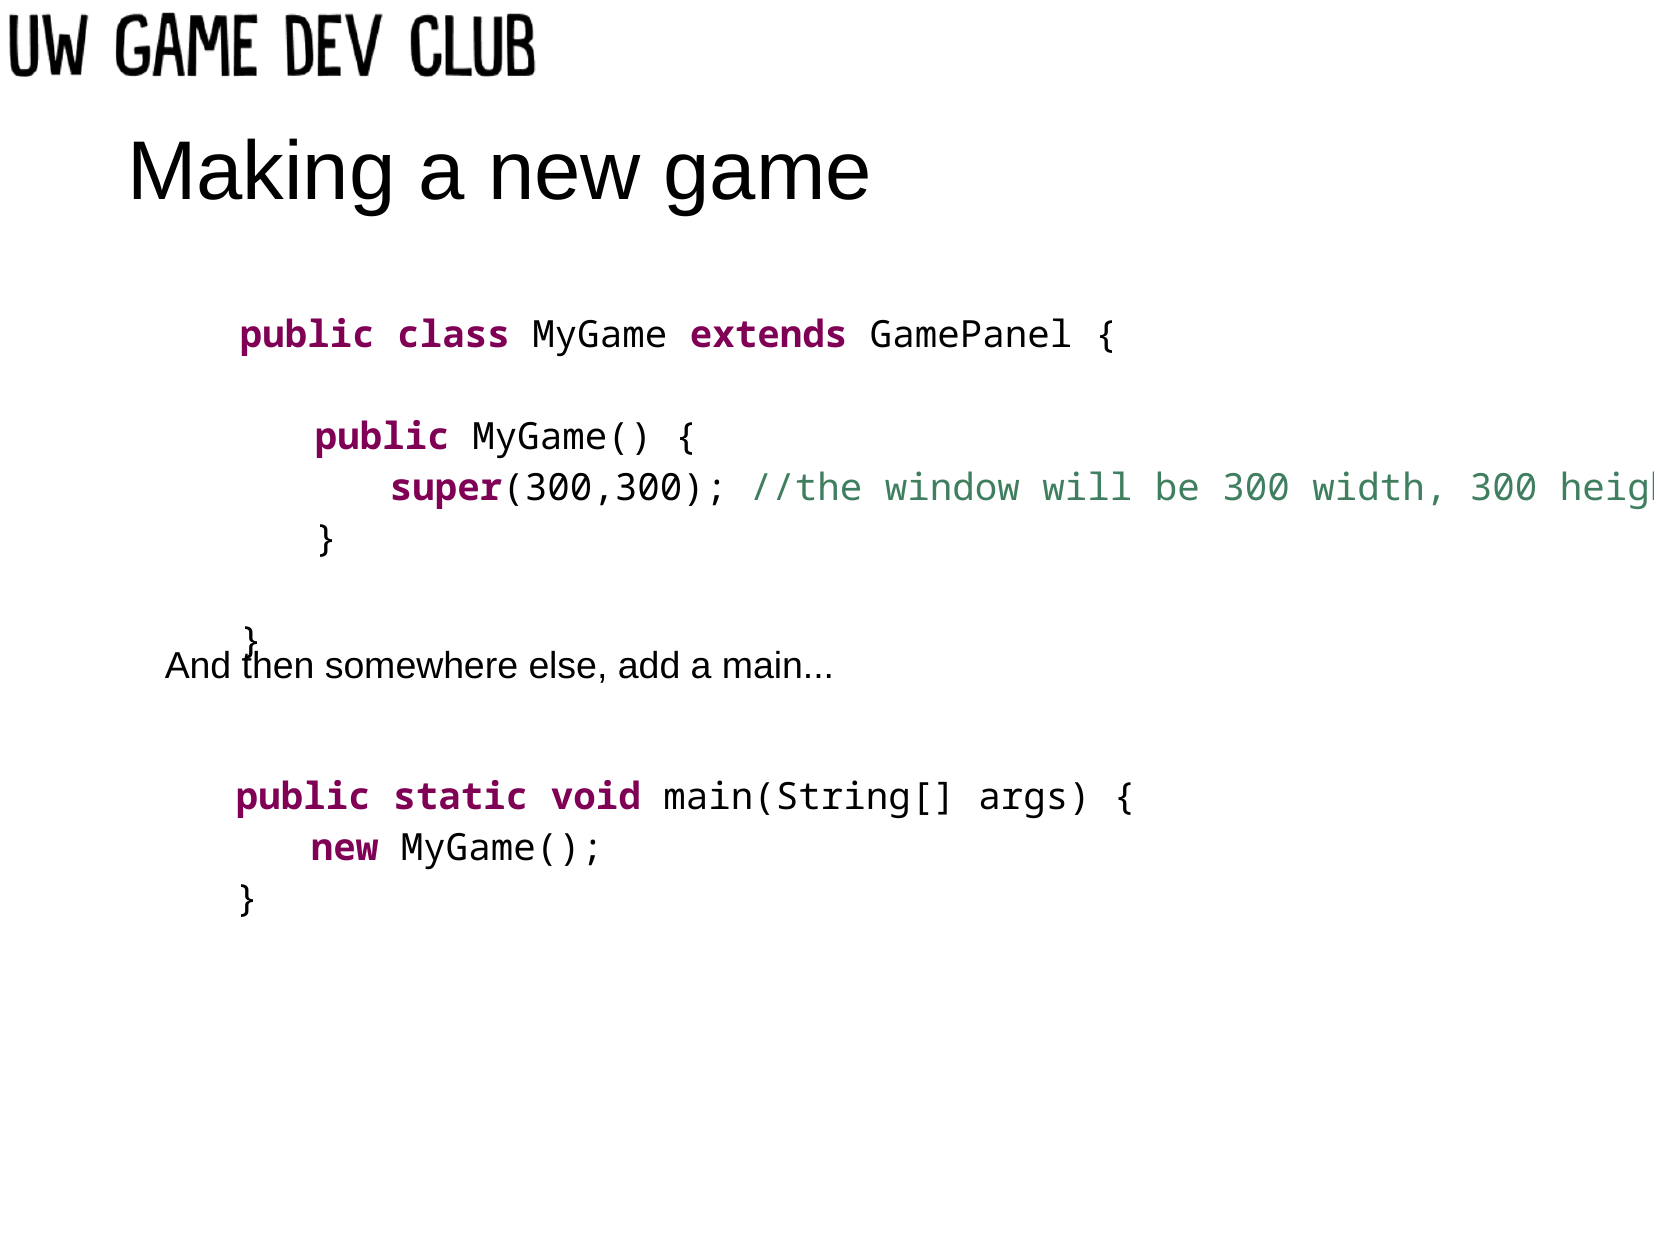

Making a new game
public class MyGame extends GamePanel {
	public MyGame() {
		super(300,300); //the window will be 300 width, 300 height
	}
}
And then somewhere else, add a main...
	public static void main(String[] args) {
		new MyGame();
	}